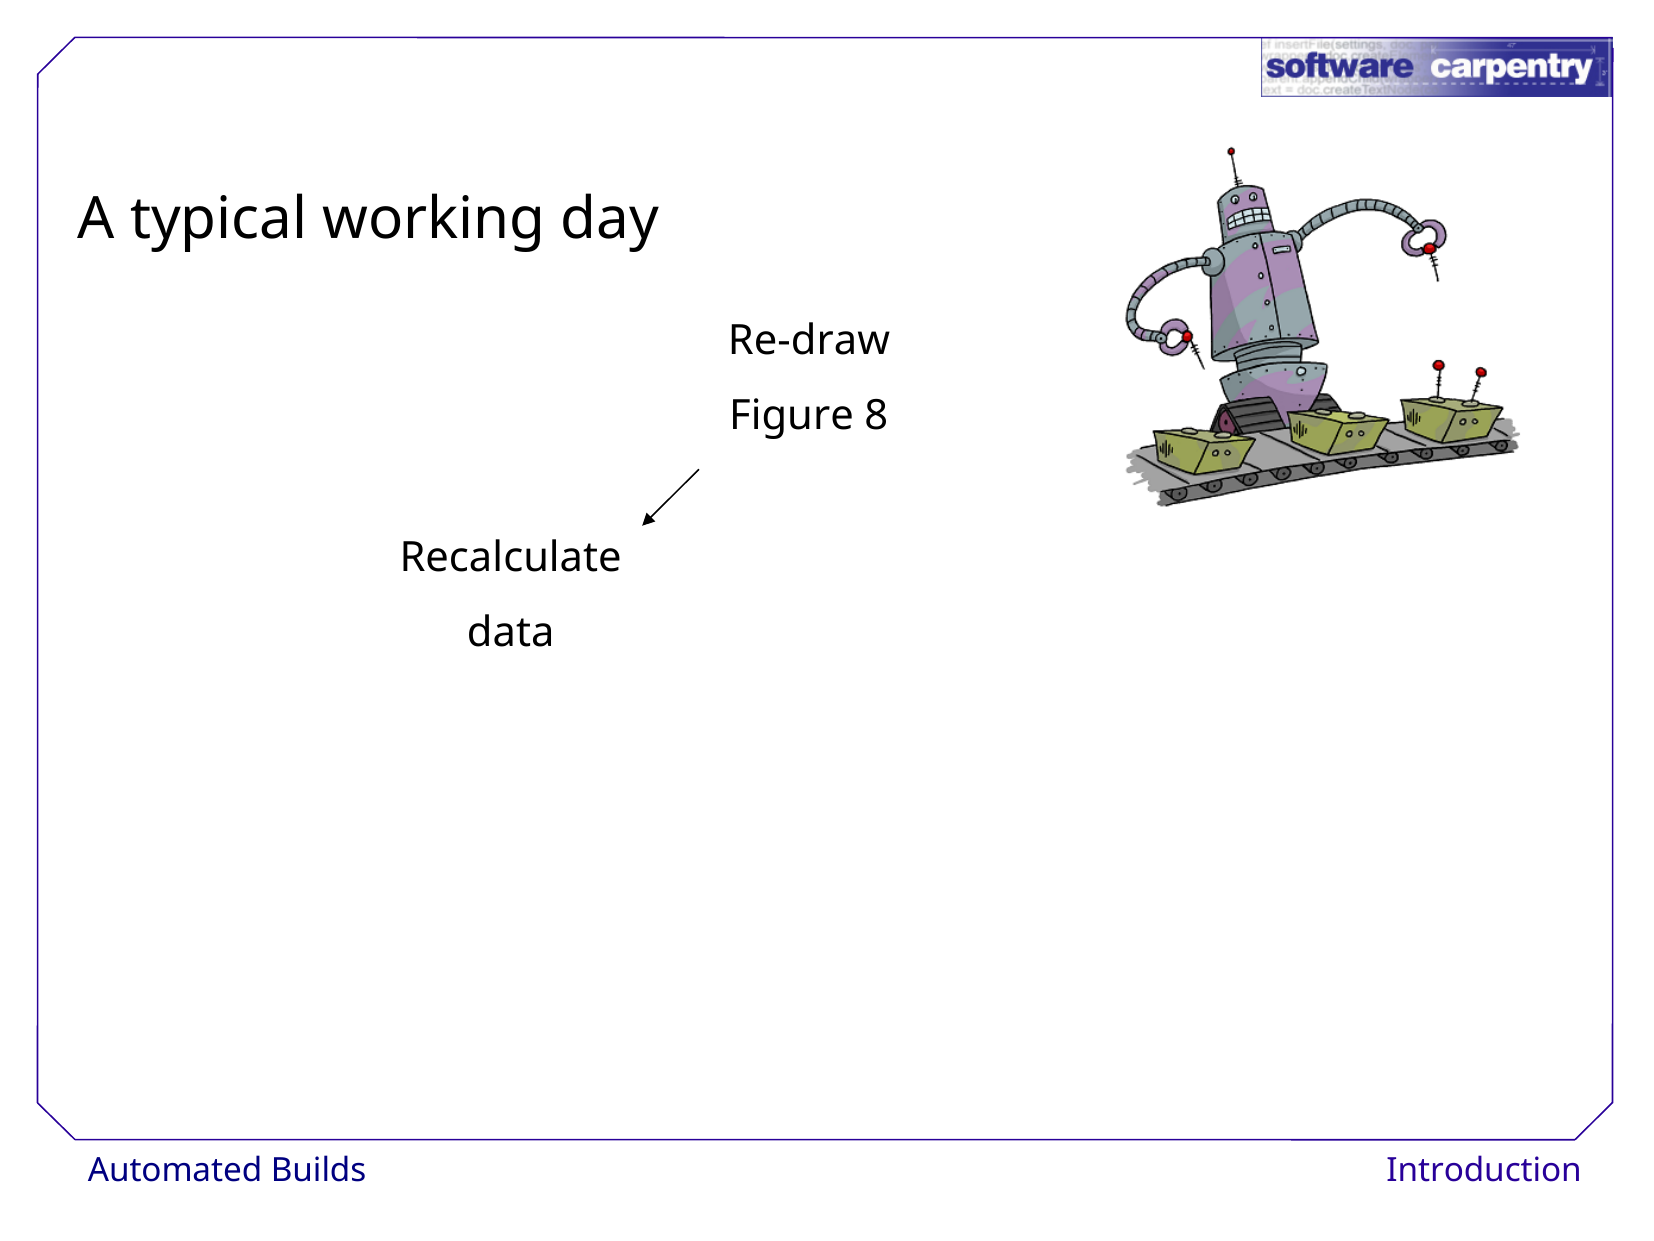

A typical working day
Re-draw
Figure 8
Recalculate
data